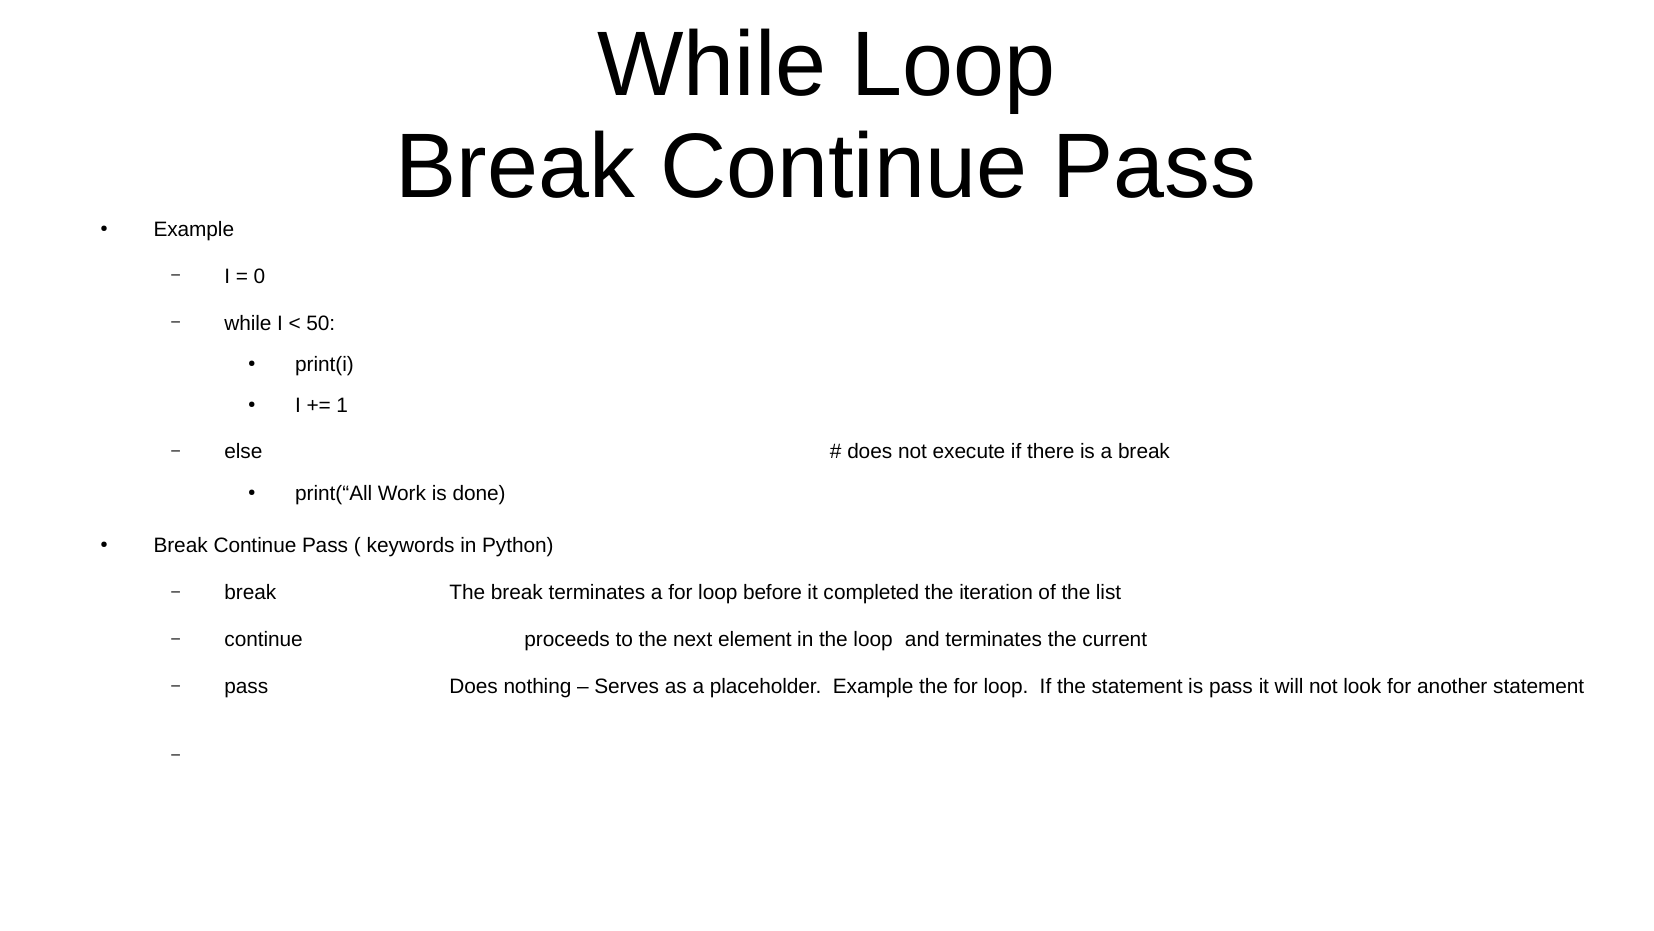

# While Loop Break Continue Pass
Example
I = 0
while I < 50:
print(i)
I += 1
else 						 		 # does not execute if there is a break
print(“All Work is done)
Break Continue Pass ( keywords in Python)
break			The break terminates a for loop before it completed the iteration of the list
continue			proceeds to the next element in the loop	 and terminates the current
pass			Does nothing – Serves as a placeholder. Example the for loop. If the statement is pass it will not look for another statement